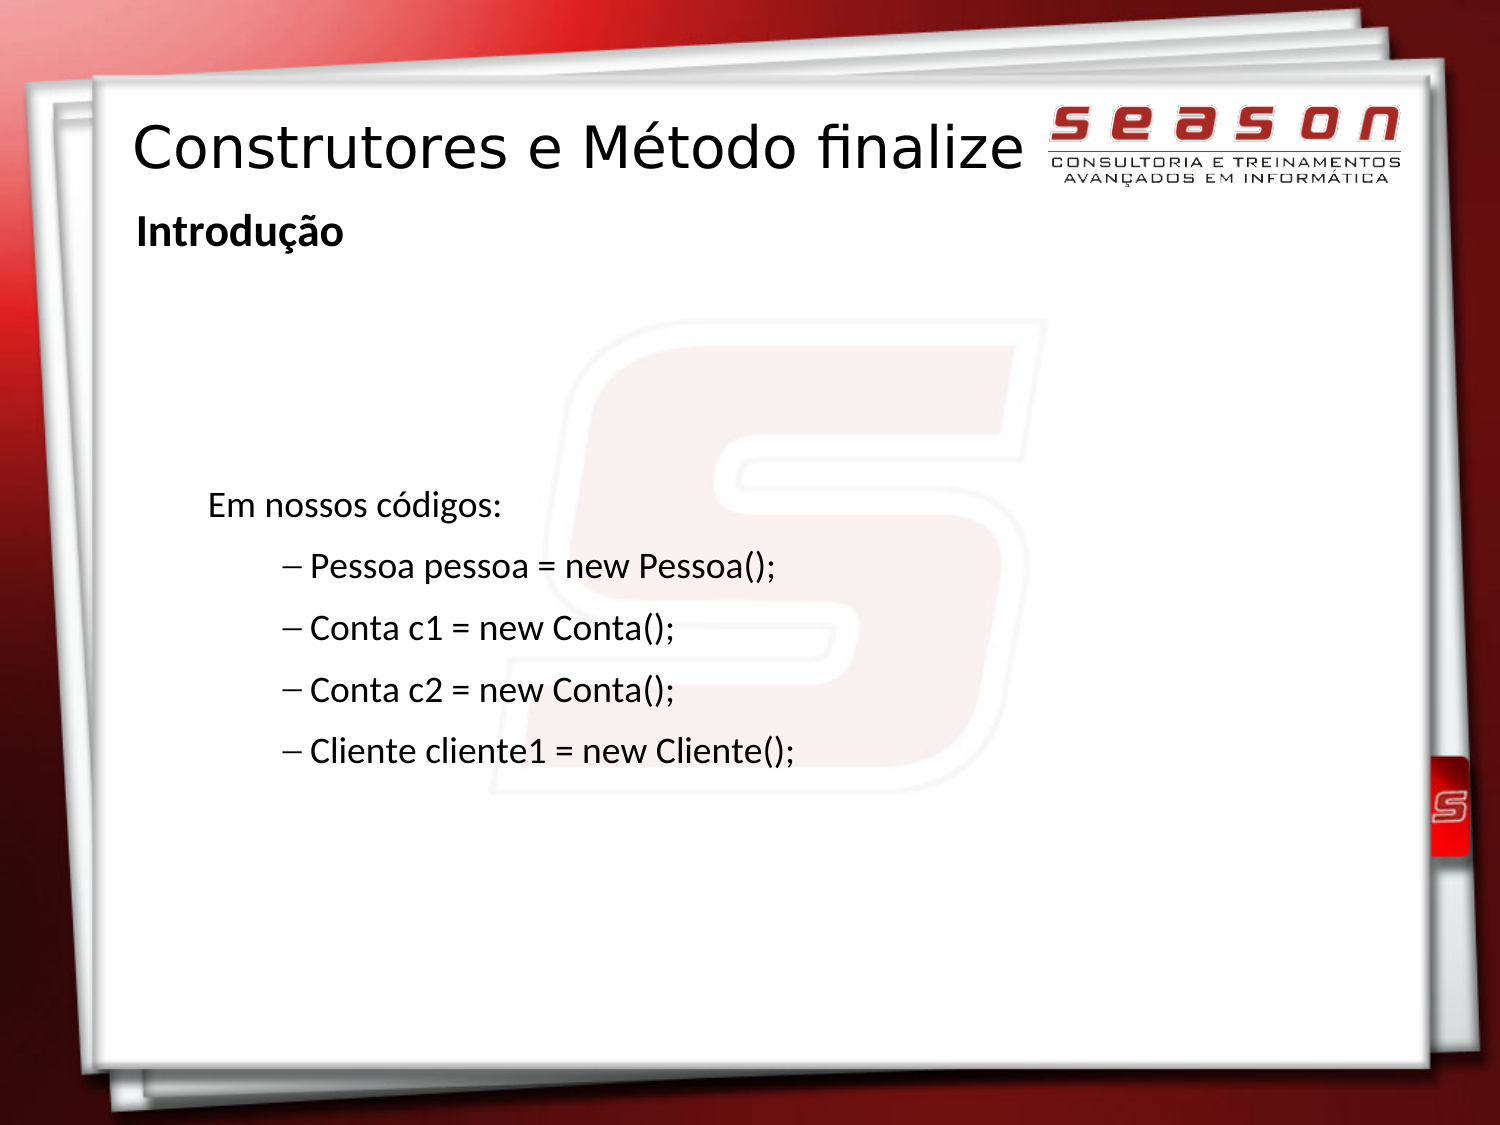

# Construtores e Método finalize
Introdução
Em nossos códigos:
 Pessoa pessoa = new Pessoa();
 Conta c1 = new Conta();
 Conta c2 = new Conta();
 Cliente cliente1 = new Cliente();